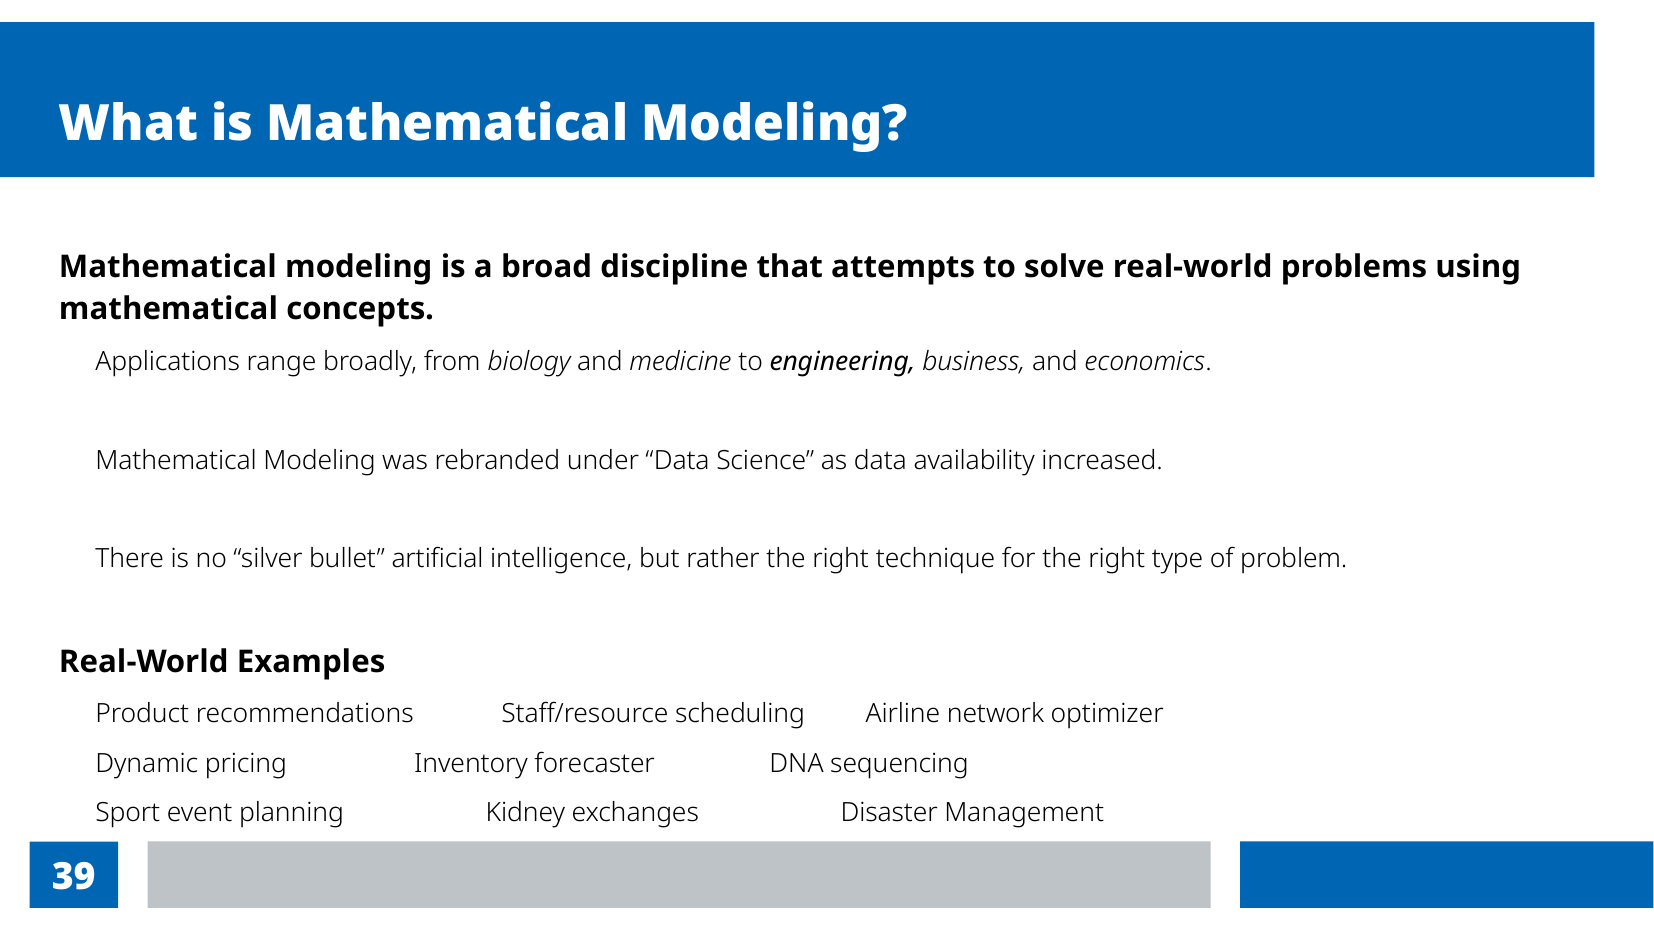

# What is Mathematical Modeling?
Mathematical modeling is a broad discipline that attempts to solve real-world problems using mathematical concepts.
Applications range broadly, from biology and medicine to engineering, business, and economics.
Mathematical Modeling was rebranded under “Data Science” as data availability increased.
There is no “silver bullet” artificial intelligence, but rather the right technique for the right type of problem.
Real-World Examples
Product recommendations Staff/resource scheduling Airline network optimizer
Dynamic pricing			 Inventory forecaster DNA sequencing
Sport event planning Kidney exchanges Disaster Management
39